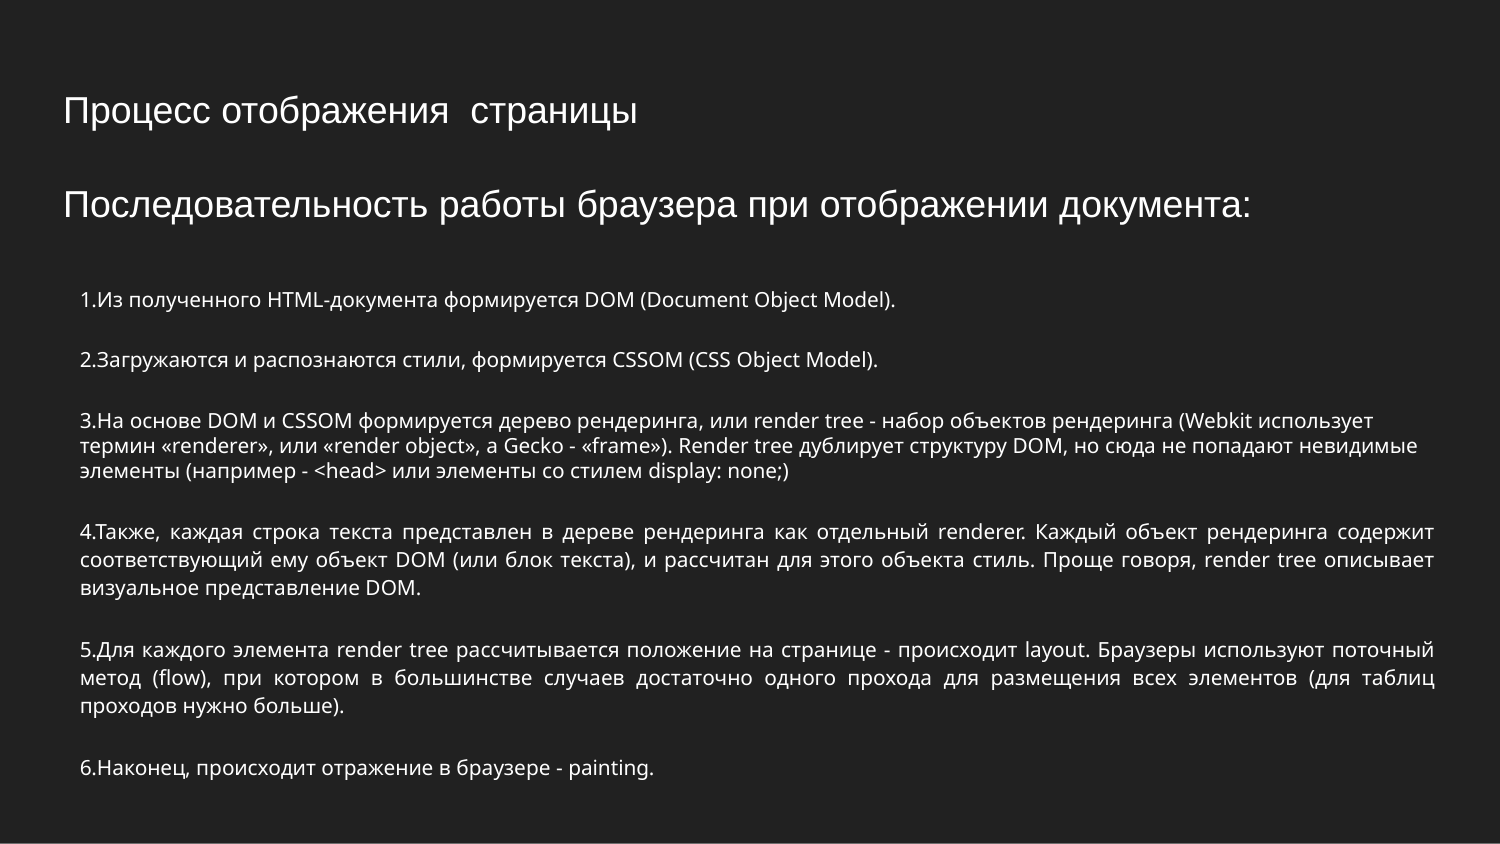

Процесс отображения страницы
Последовательность работы браузера при отображении документа:
1.Из полученного HTML-документа формируется DOM (Document Object Model).
2.Загружаются и распознаются стили, формируется CSSOM (CSS Object Model).
3.На основе DOM и CSSOM формируется дерево рендеринга, или render tree - набор объектов рендеринга (Webkit использует термин «renderer», или «render object», а Gecko - «frame»). Render tree дублирует структуру DOM, но сюда не попадают невидимые элементы (например - <head> или элементы со стилем display: none;)
4.Также, каждая строка текста представлен в дереве рендеринга как отдельный renderer. Каждый объект рендеринга содержит соответствующий ему объект DOM (или блок текста), и рассчитан для этого объекта стиль. Проще говоря, render tree описывает визуальное представление DOM.
5.Для каждого элемента render tree рассчитывается положение на странице - происходит layout. Браузеры используют поточный метод (flow), при котором в большинстве случаев достаточно одного прохода для размещения всех элементов (для таблиц проходов нужно больше).
6.Наконец, происходит отражение в браузере - painting.